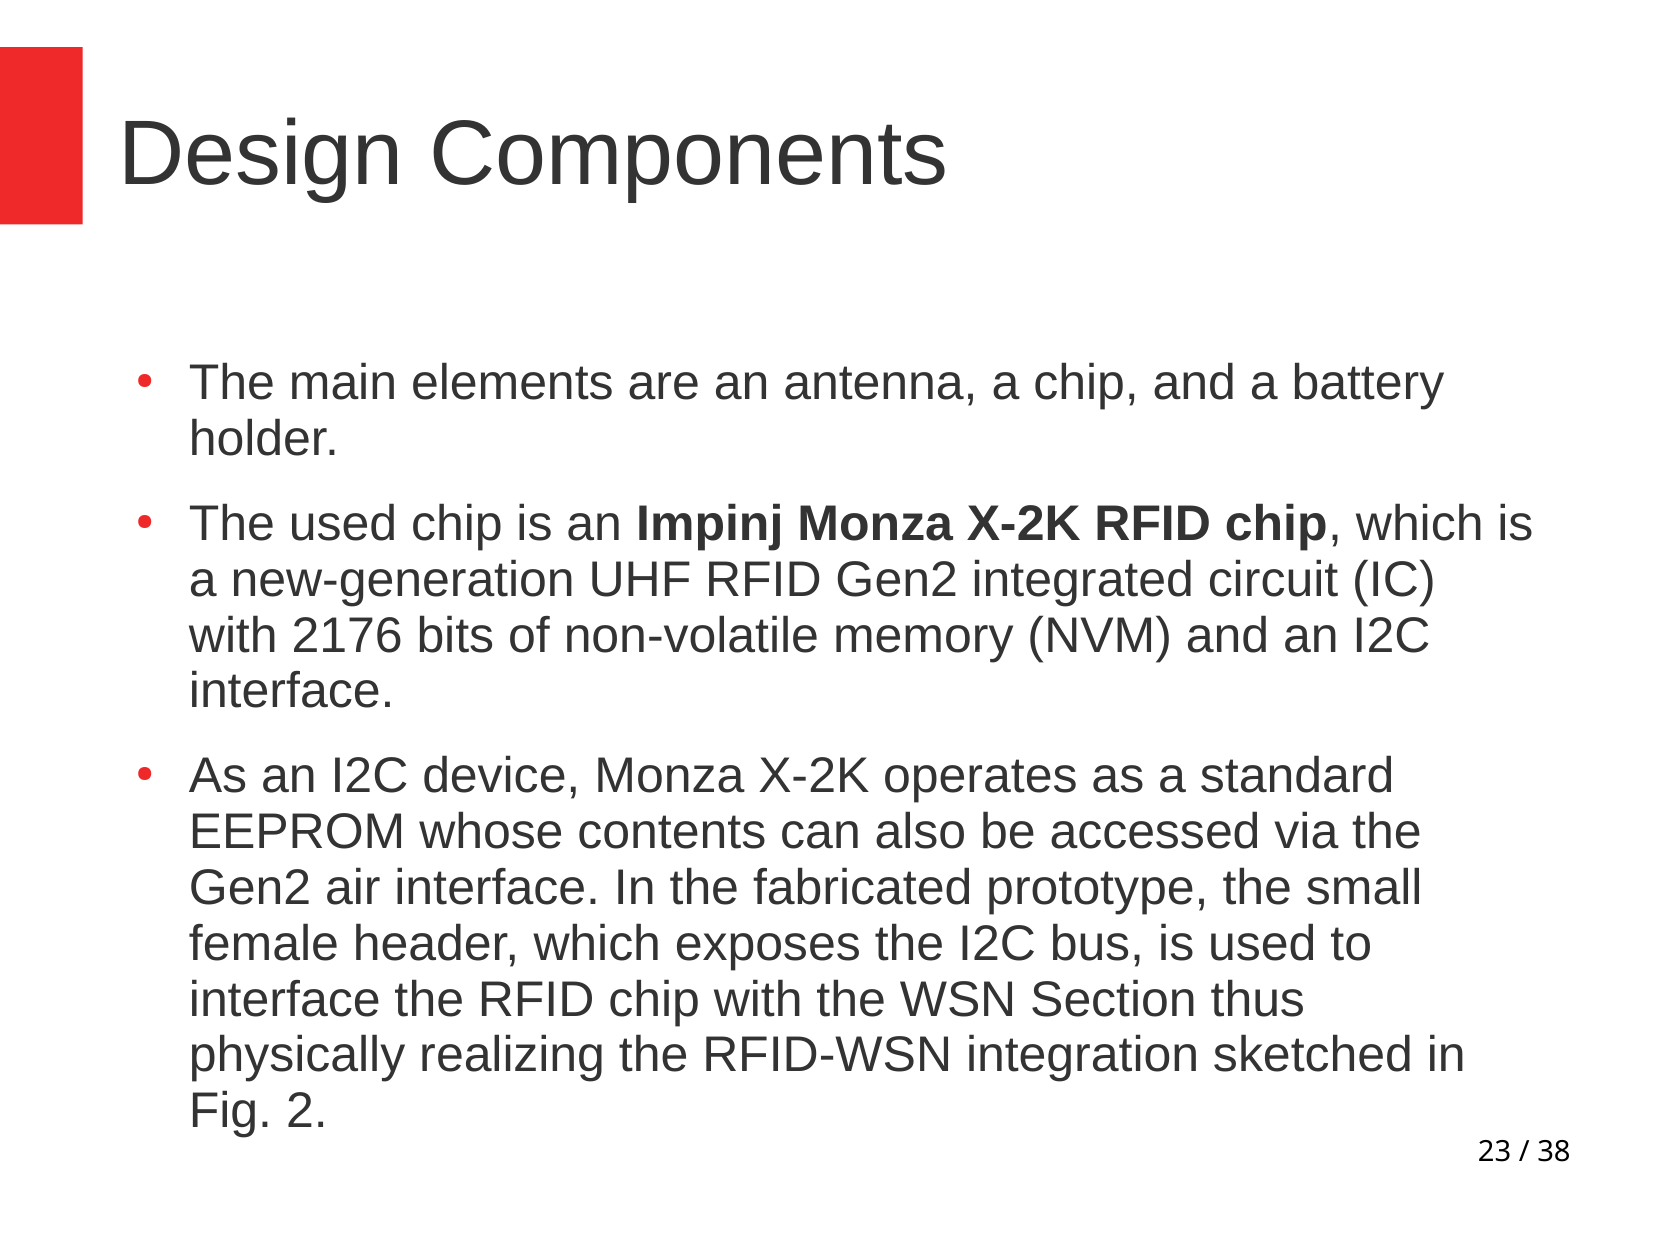

# Design Components
The main elements are an antenna, a chip, and a battery holder.
The used chip is an Impinj Monza X-2K RFID chip, which is a new-generation UHF RFID Gen2 integrated circuit (IC) with 2176 bits of non-volatile memory (NVM) and an I2C interface.
As an I2C device, Monza X-2K operates as a standard EEPROM whose contents can also be accessed via the Gen2 air interface. In the fabricated prototype, the small female header, which exposes the I2C bus, is used to interface the RFID chip with the WSN Section thus physically realizing the RFID-WSN integration sketched in Fig. 2.
23